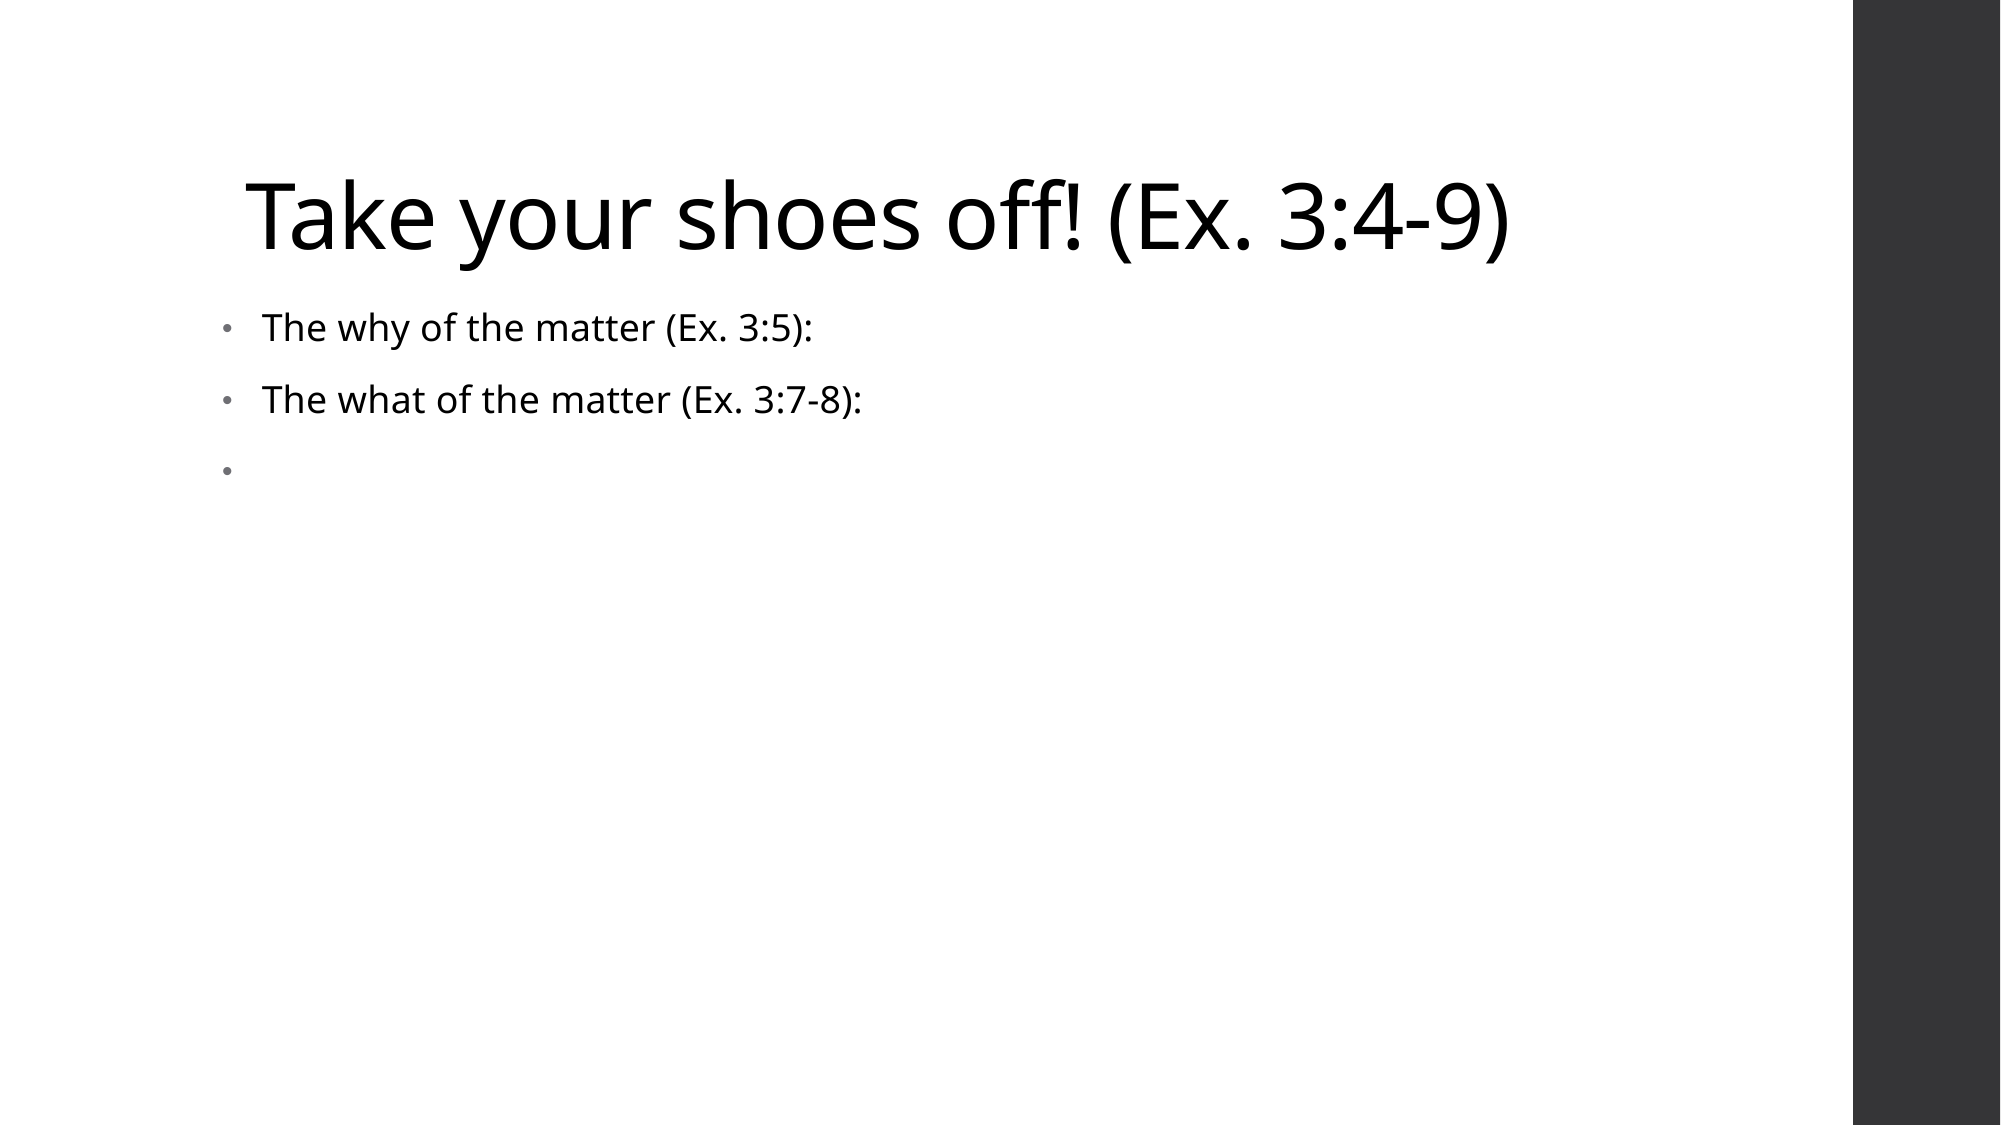

# Take your shoes off! (Ex. 3:4-9)
 The why of the matter (Ex. 3:5):
 The what of the matter (Ex. 3:7-8):